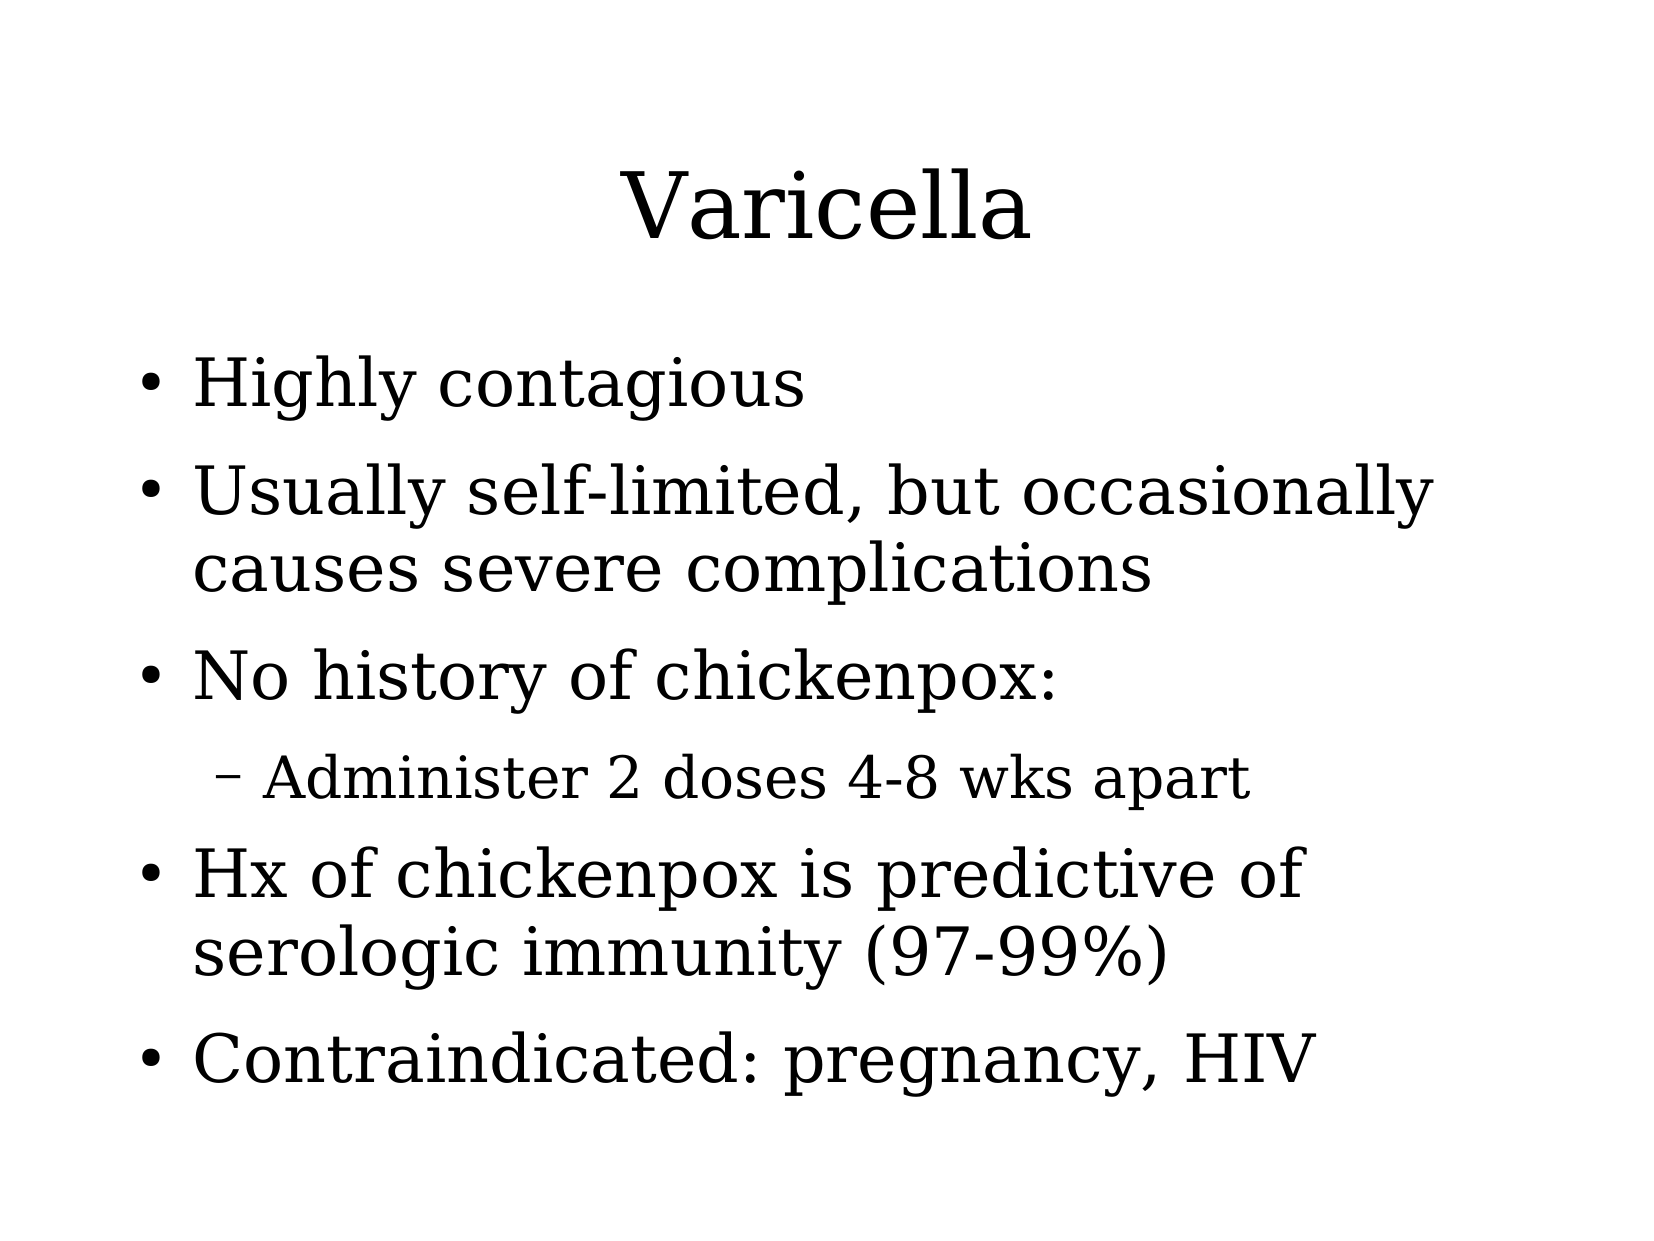

# Varicella
Highly contagious
Usually self-limited, but occasionally causes severe complications
No history of chickenpox:
Administer 2 doses 4-8 wks apart
Hx of chickenpox is predictive of serologic immunity (97-99%)
Contraindicated: pregnancy, HIV